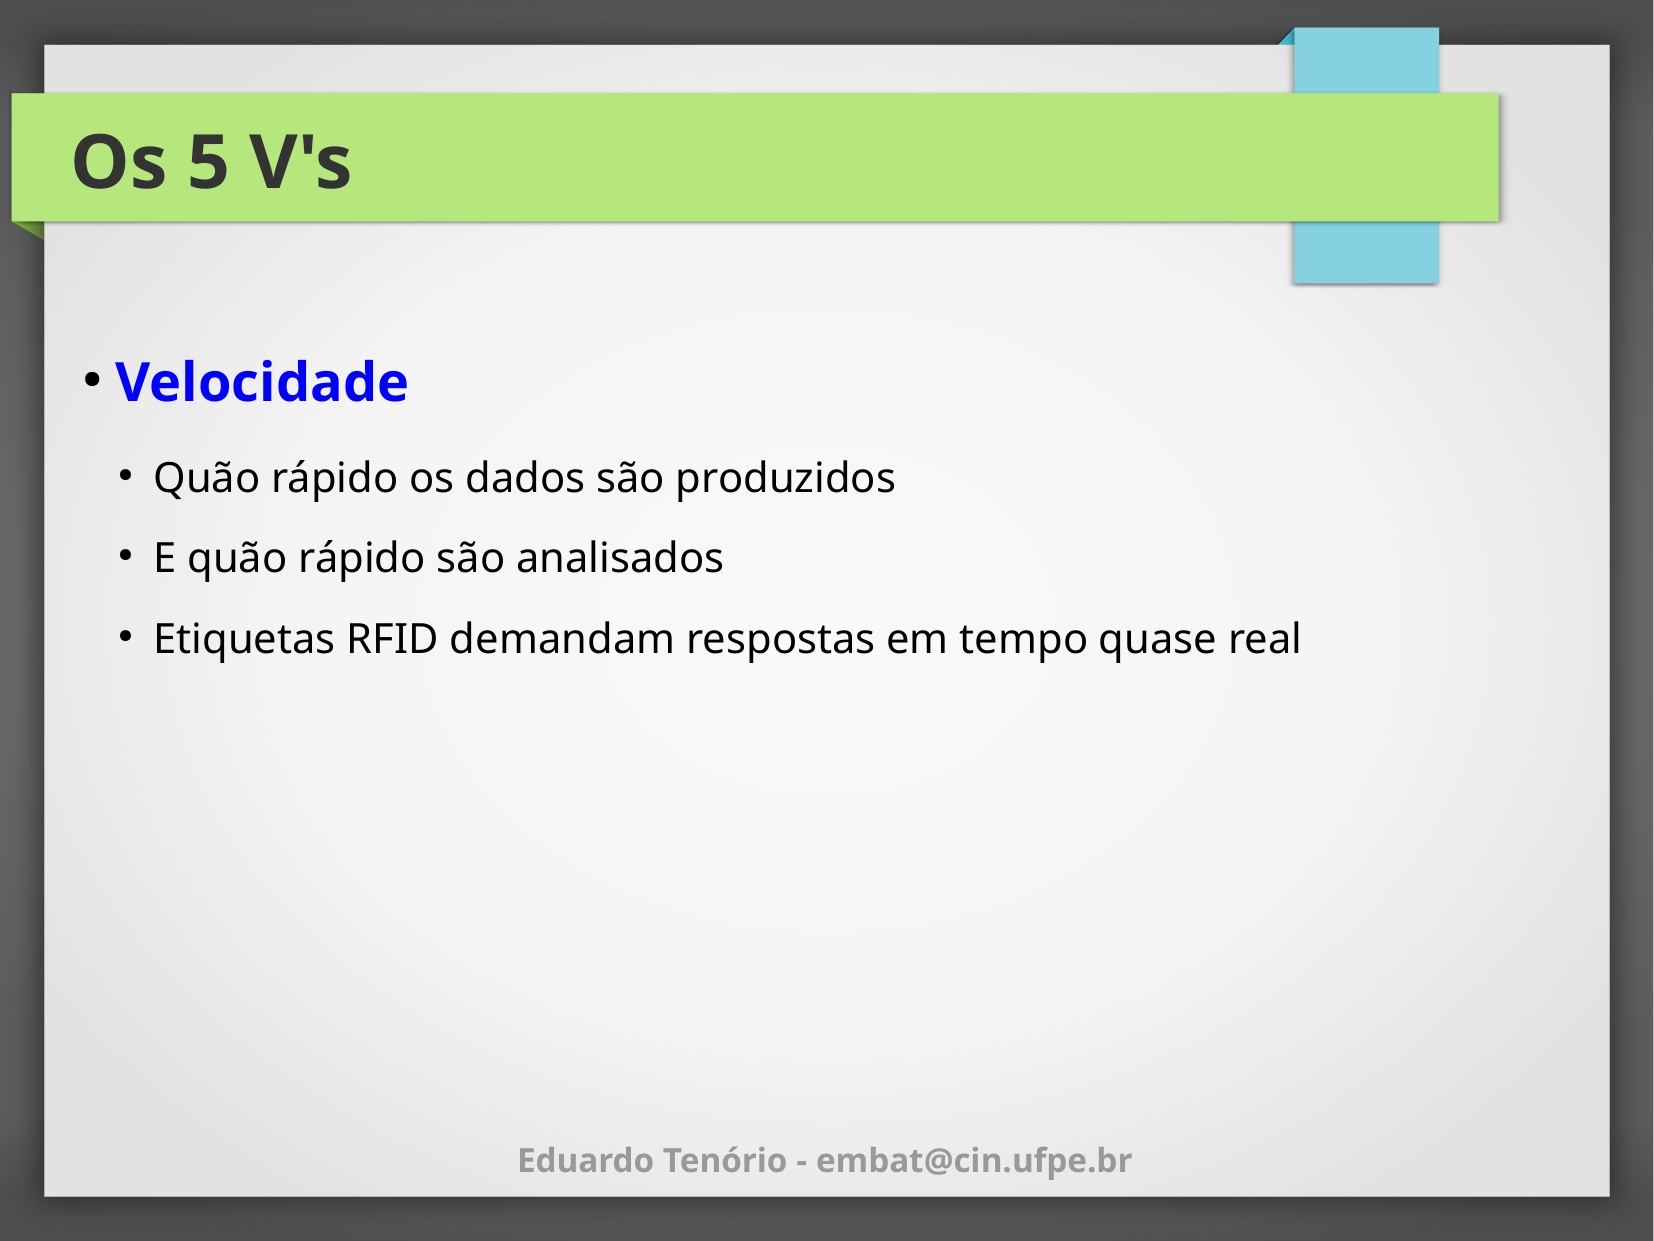

# Os 5 V's
 Velocidade
Quão rápido os dados são produzidos
E quão rápido são analisados
Etiquetas RFID demandam respostas em tempo quase real
Eduardo Tenório - embat@cin.ufpe.br